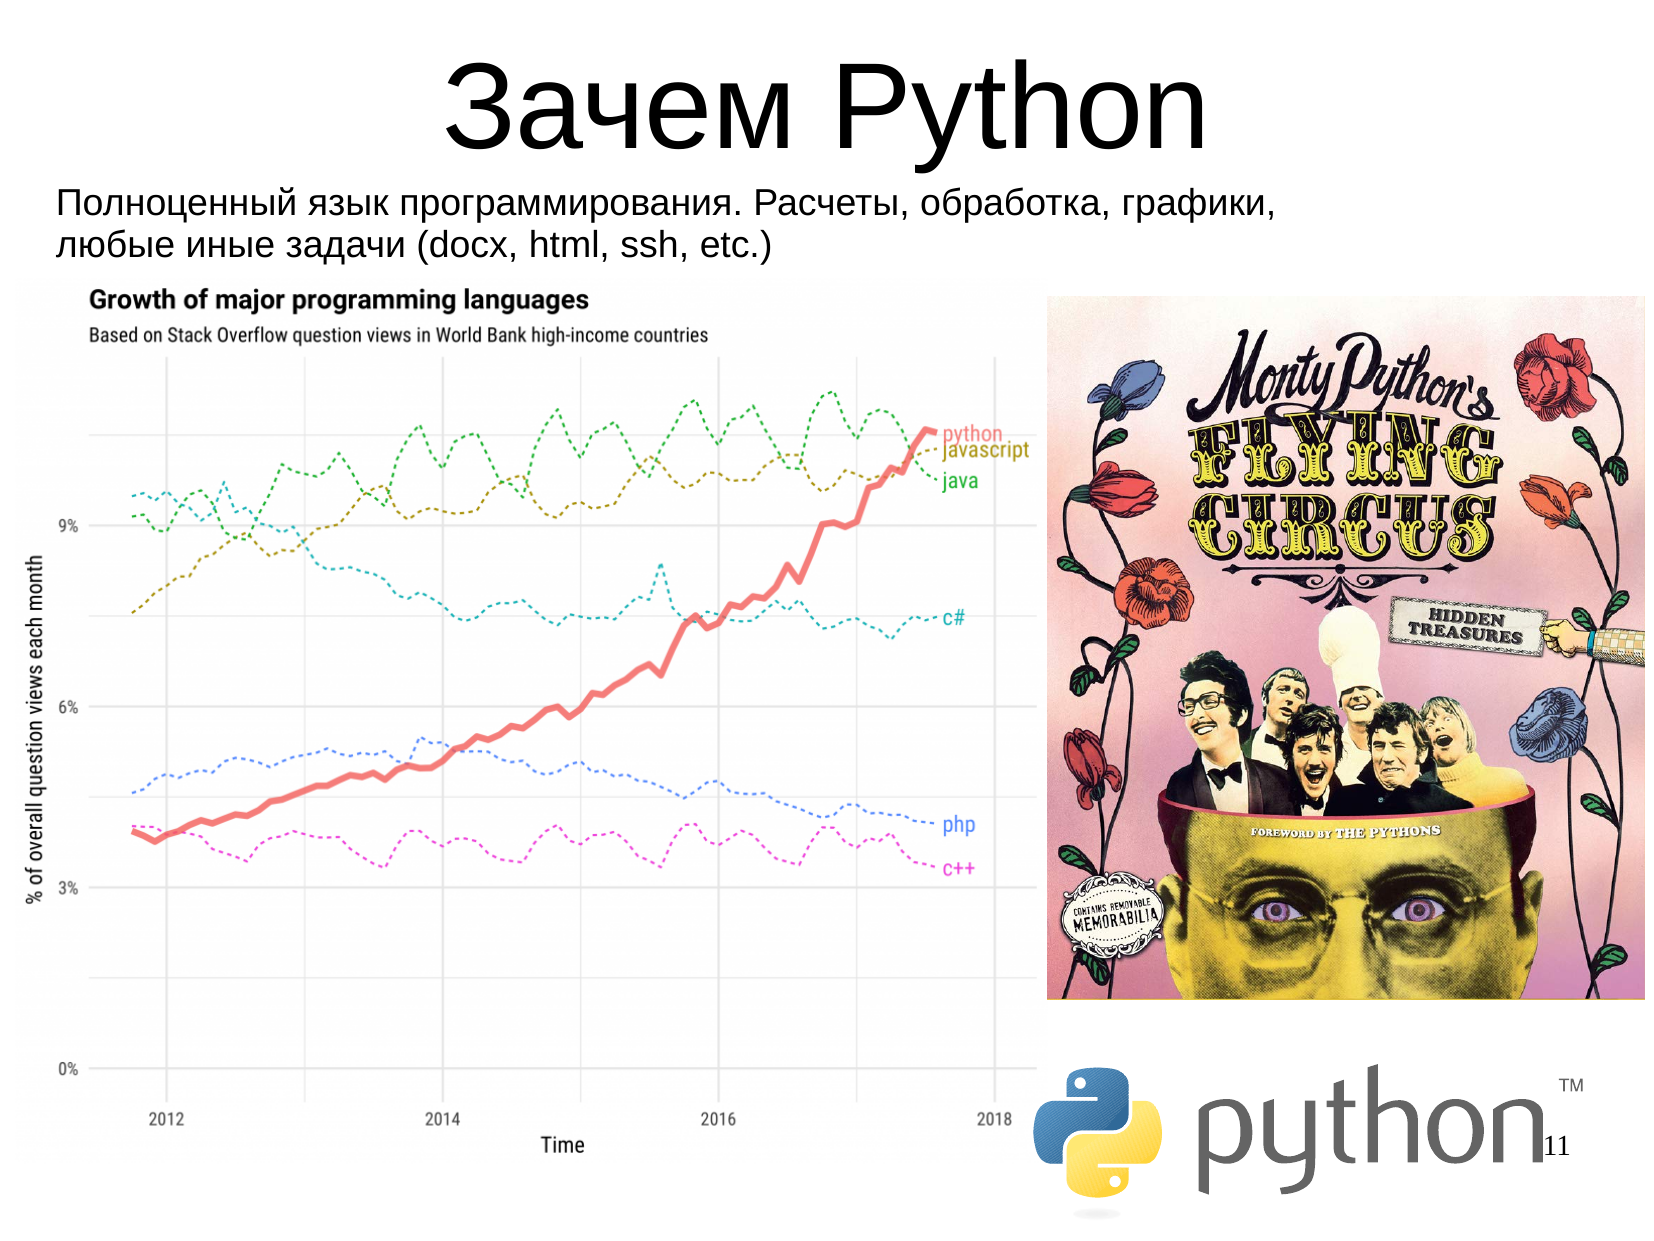

# Зачем Python
Полноценный язык программирования. Расчеты, обработка, графики,
любые иные задачи (docx, html, ssh, etc.)
11